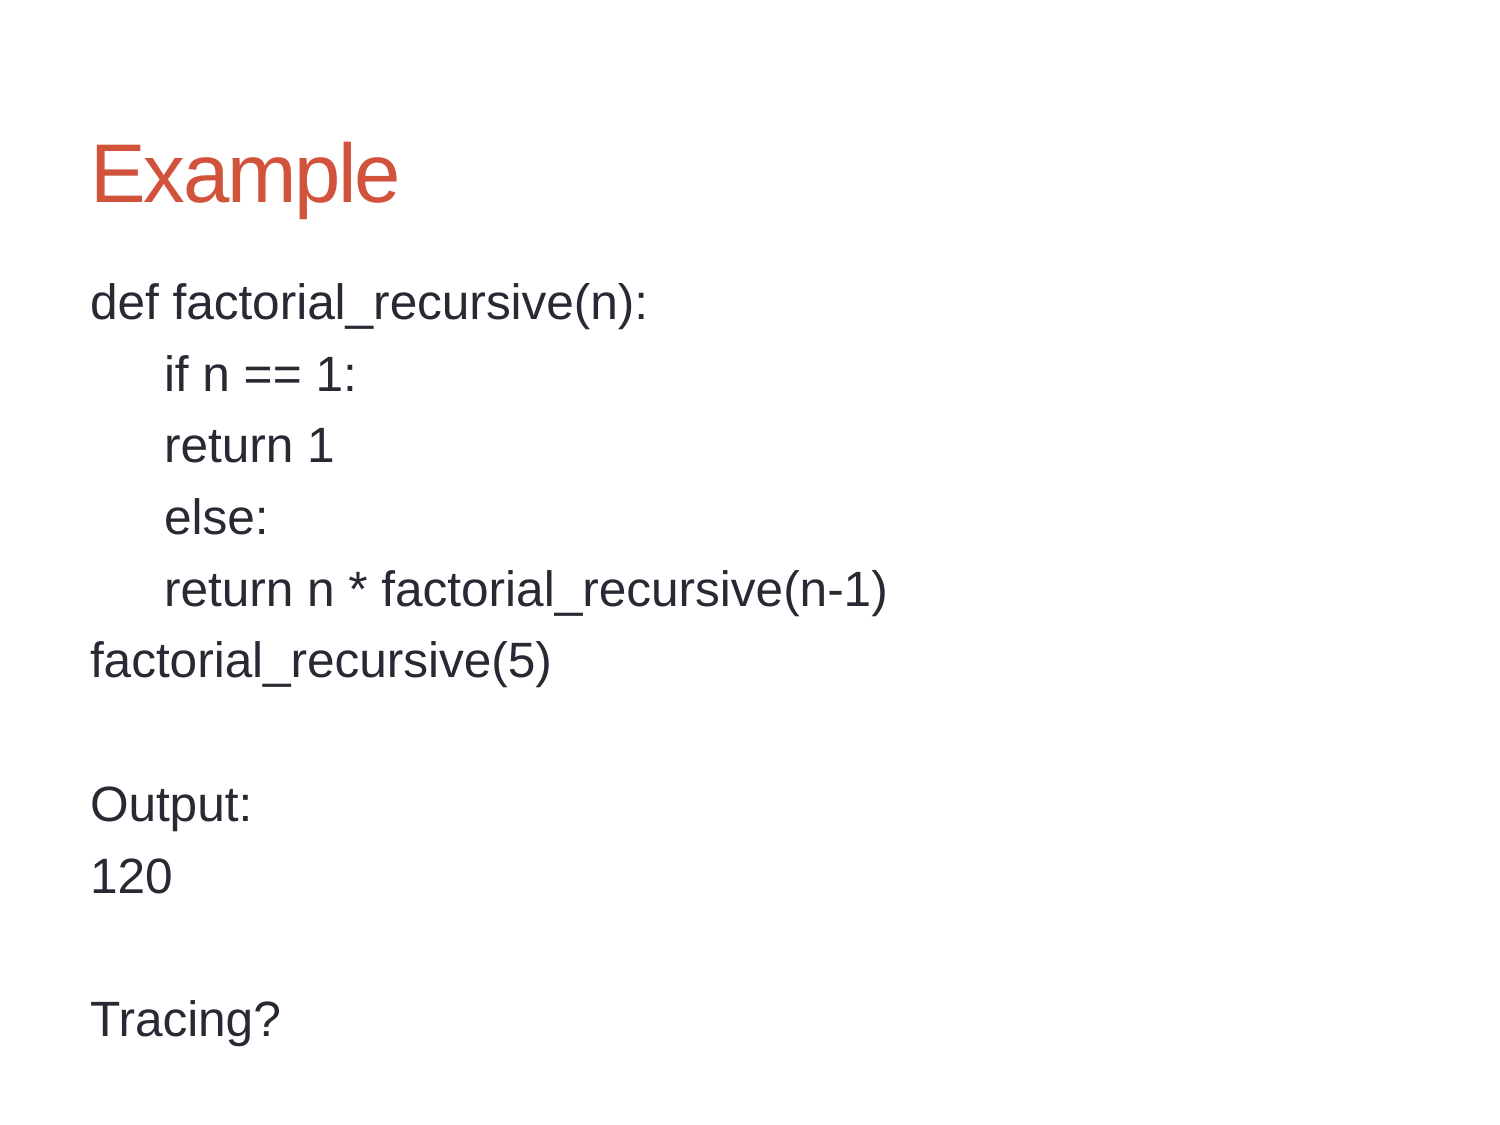

# Example
def factorial_recursive(n):
	if n == 1:
		return 1
	else:
		return n * factorial_recursive(n-1)
factorial_recursive(5)
Output:
120
Tracing?